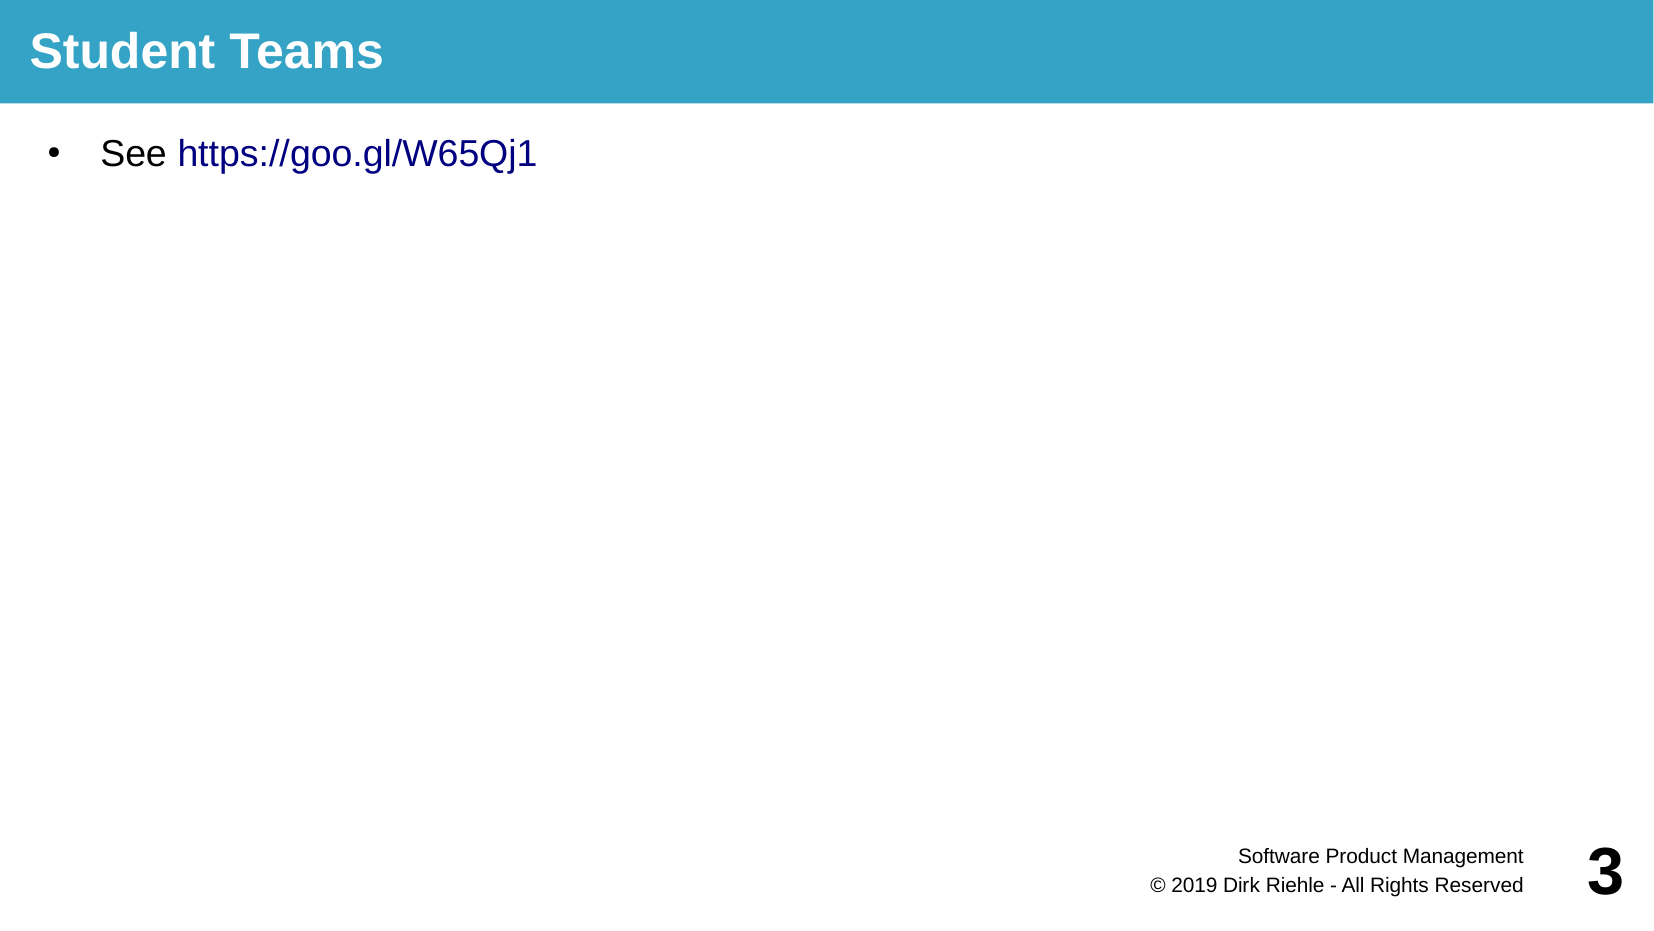

# Student Teams
See https://goo.gl/W65Qj1
Software Product Management
3
© 2019 Dirk Riehle - All Rights Reserved